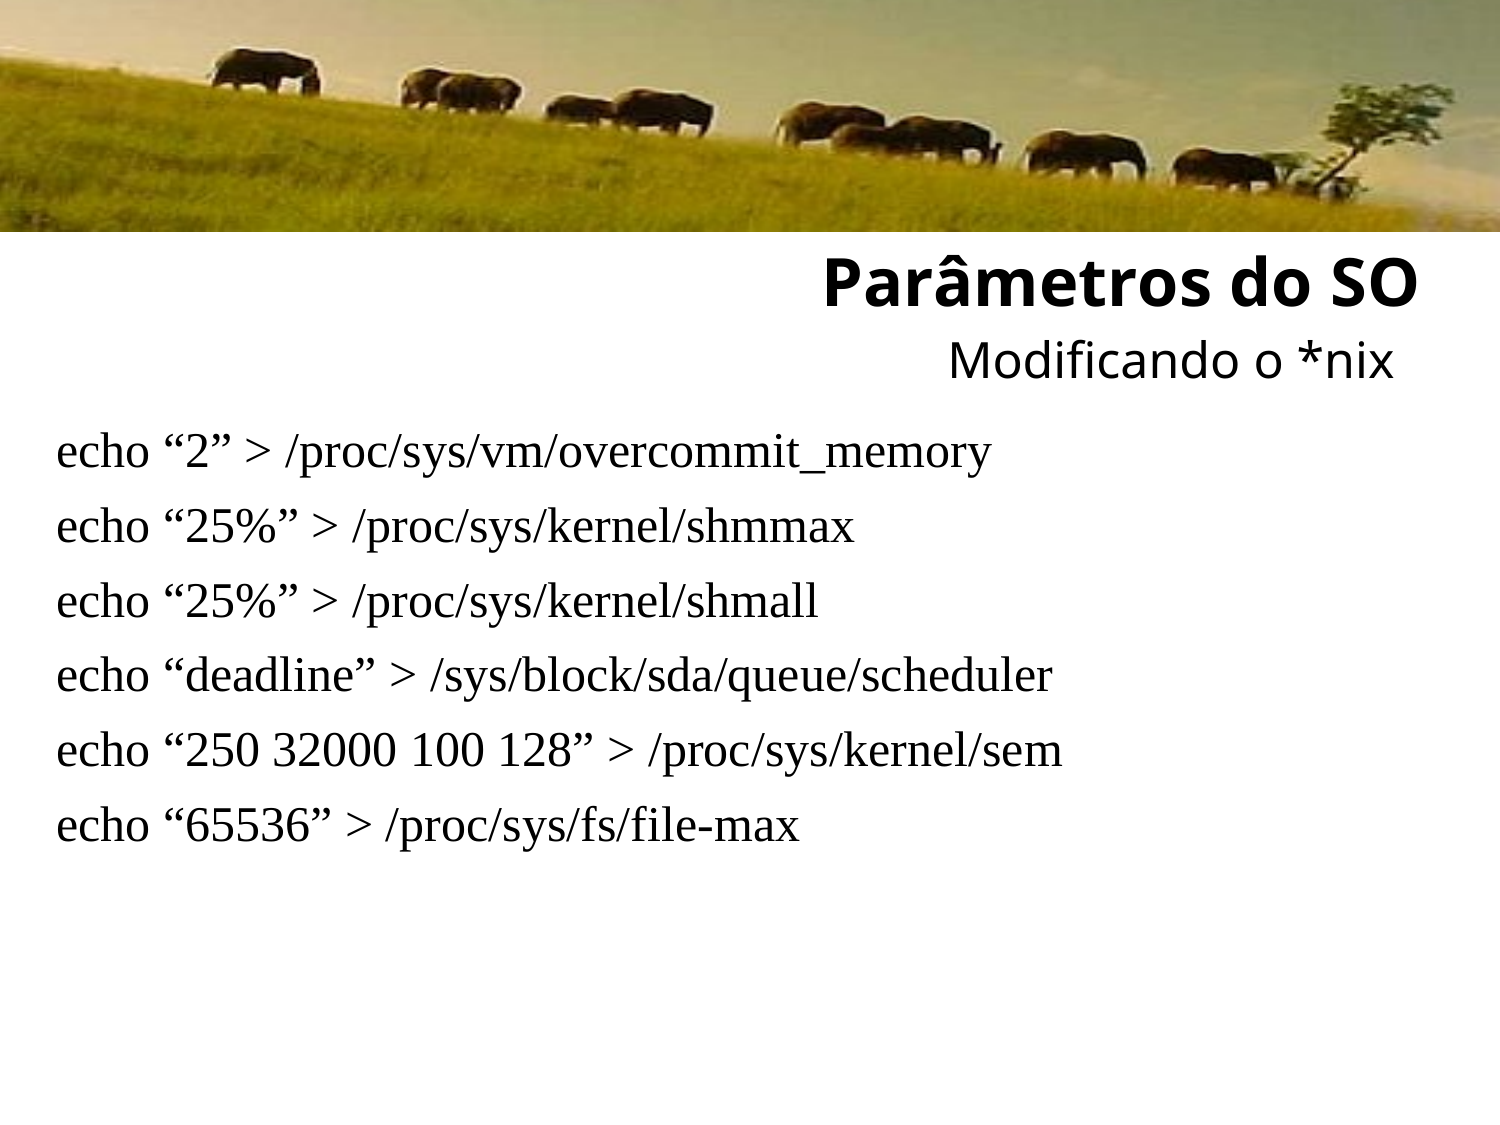

Parâmetros do SO
Modificando o *nix
# echo “2” > /proc/sys/vm/overcommit_memory
echo “25%” > /proc/sys/kernel/shmmax
echo “25%” > /proc/sys/kernel/shmall
echo “deadline” > /sys/block/sda/queue/scheduler
echo “250 32000 100 128” > /proc/sys/kernel/sem
echo “65536” > /proc/sys/fs/file-max